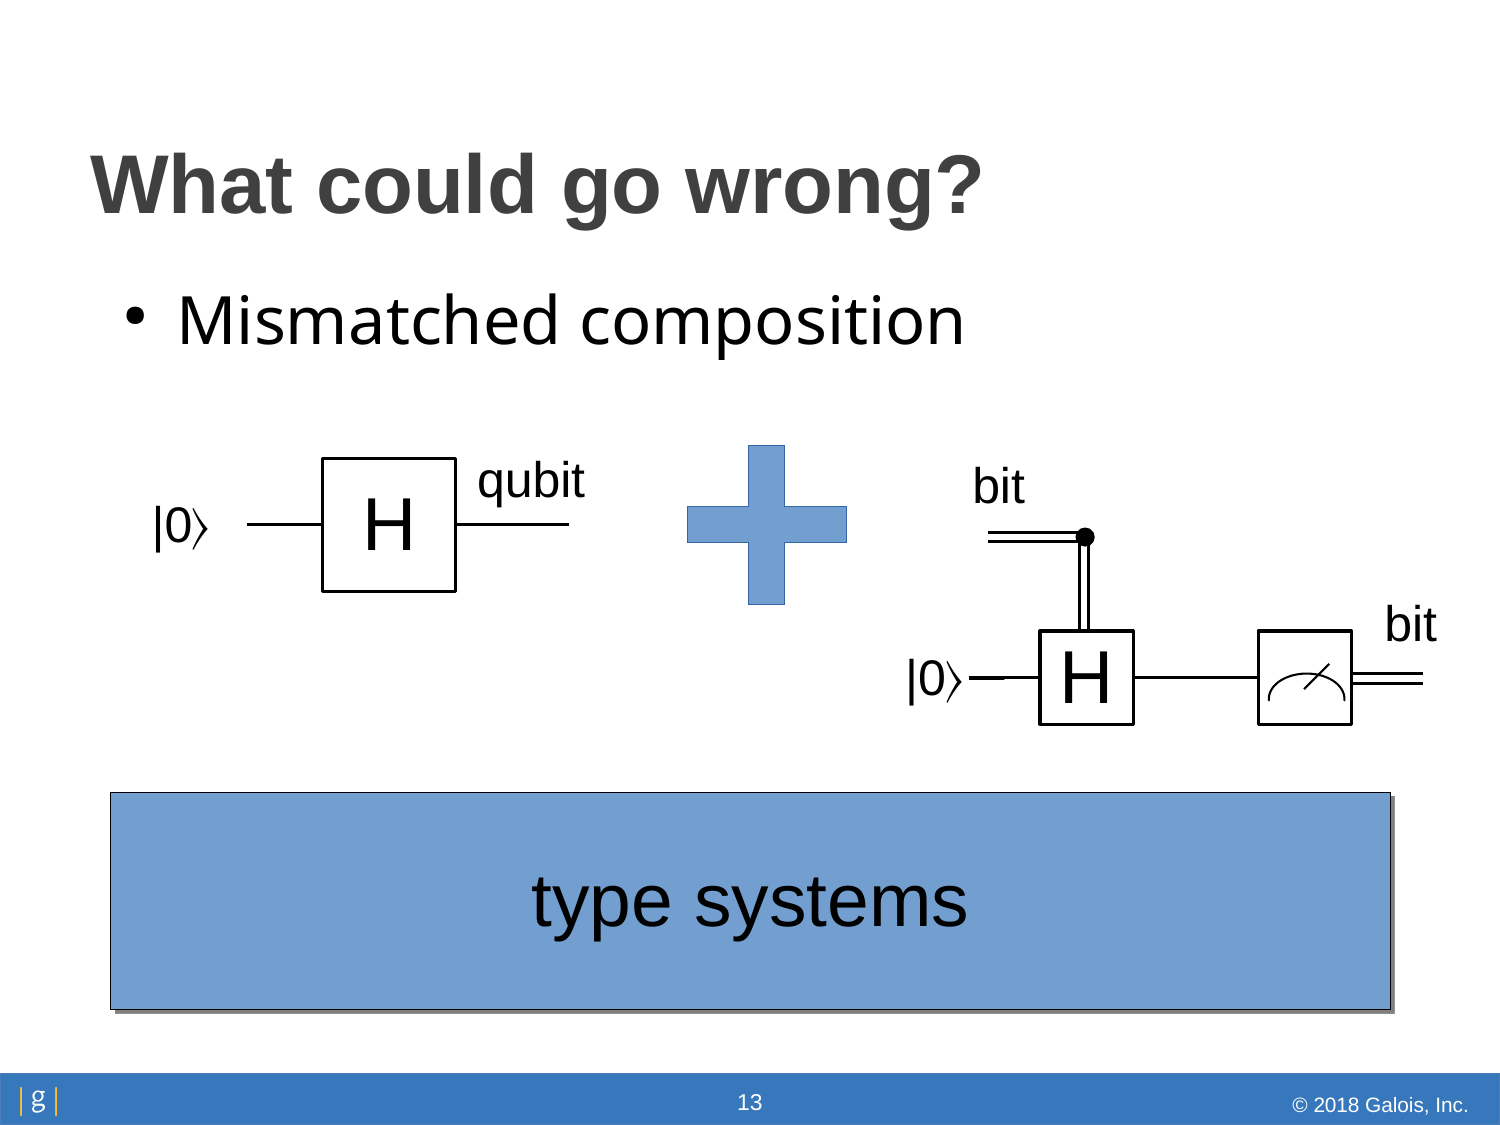

# What could go wrong?
Mismatched composition
qubit
bit
bit
|0〉
H
H
|0〉
type systems